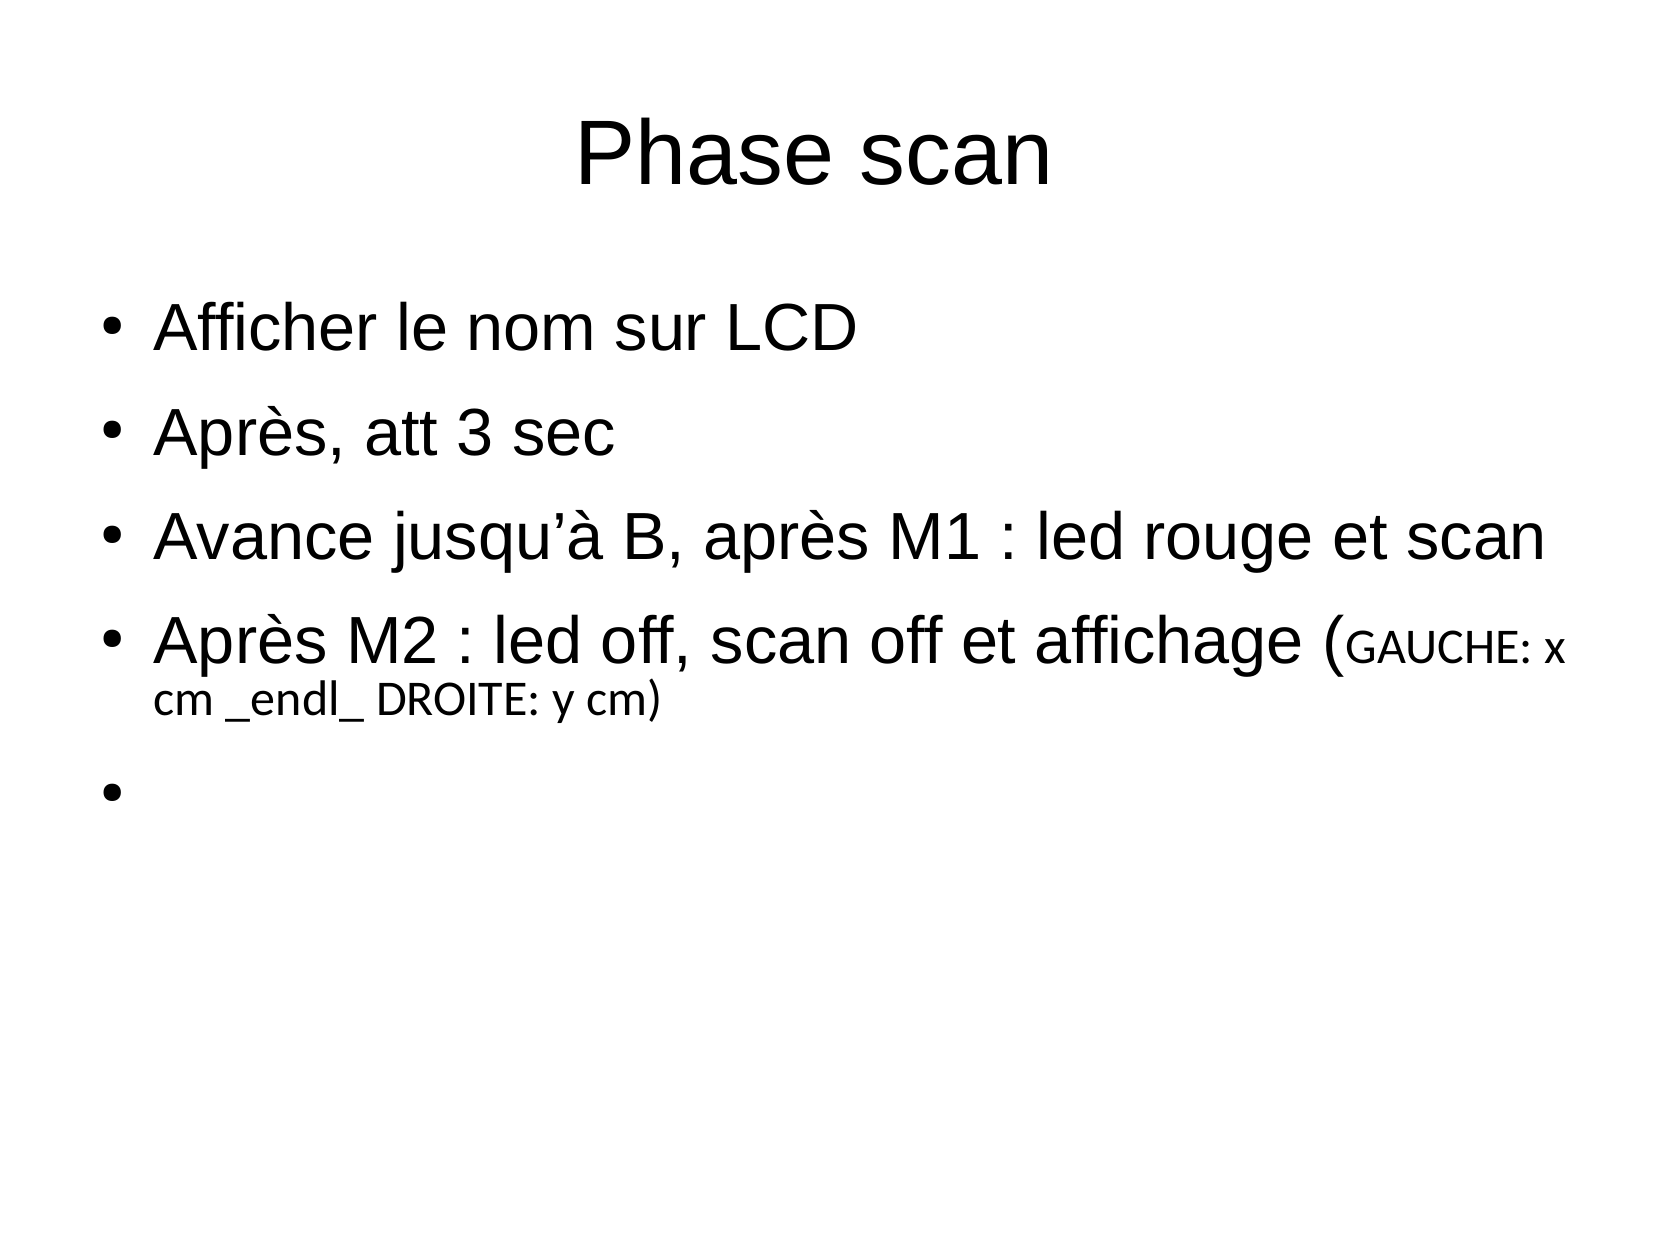

# Phase scan
Afficher le nom sur LCD
Après, att 3 sec
Avance jusqu’à B, après M1 : led rouge et scan
Après M2 : led off, scan off et affichage (GAUCHE: x cm _endl_ DROITE: y cm)